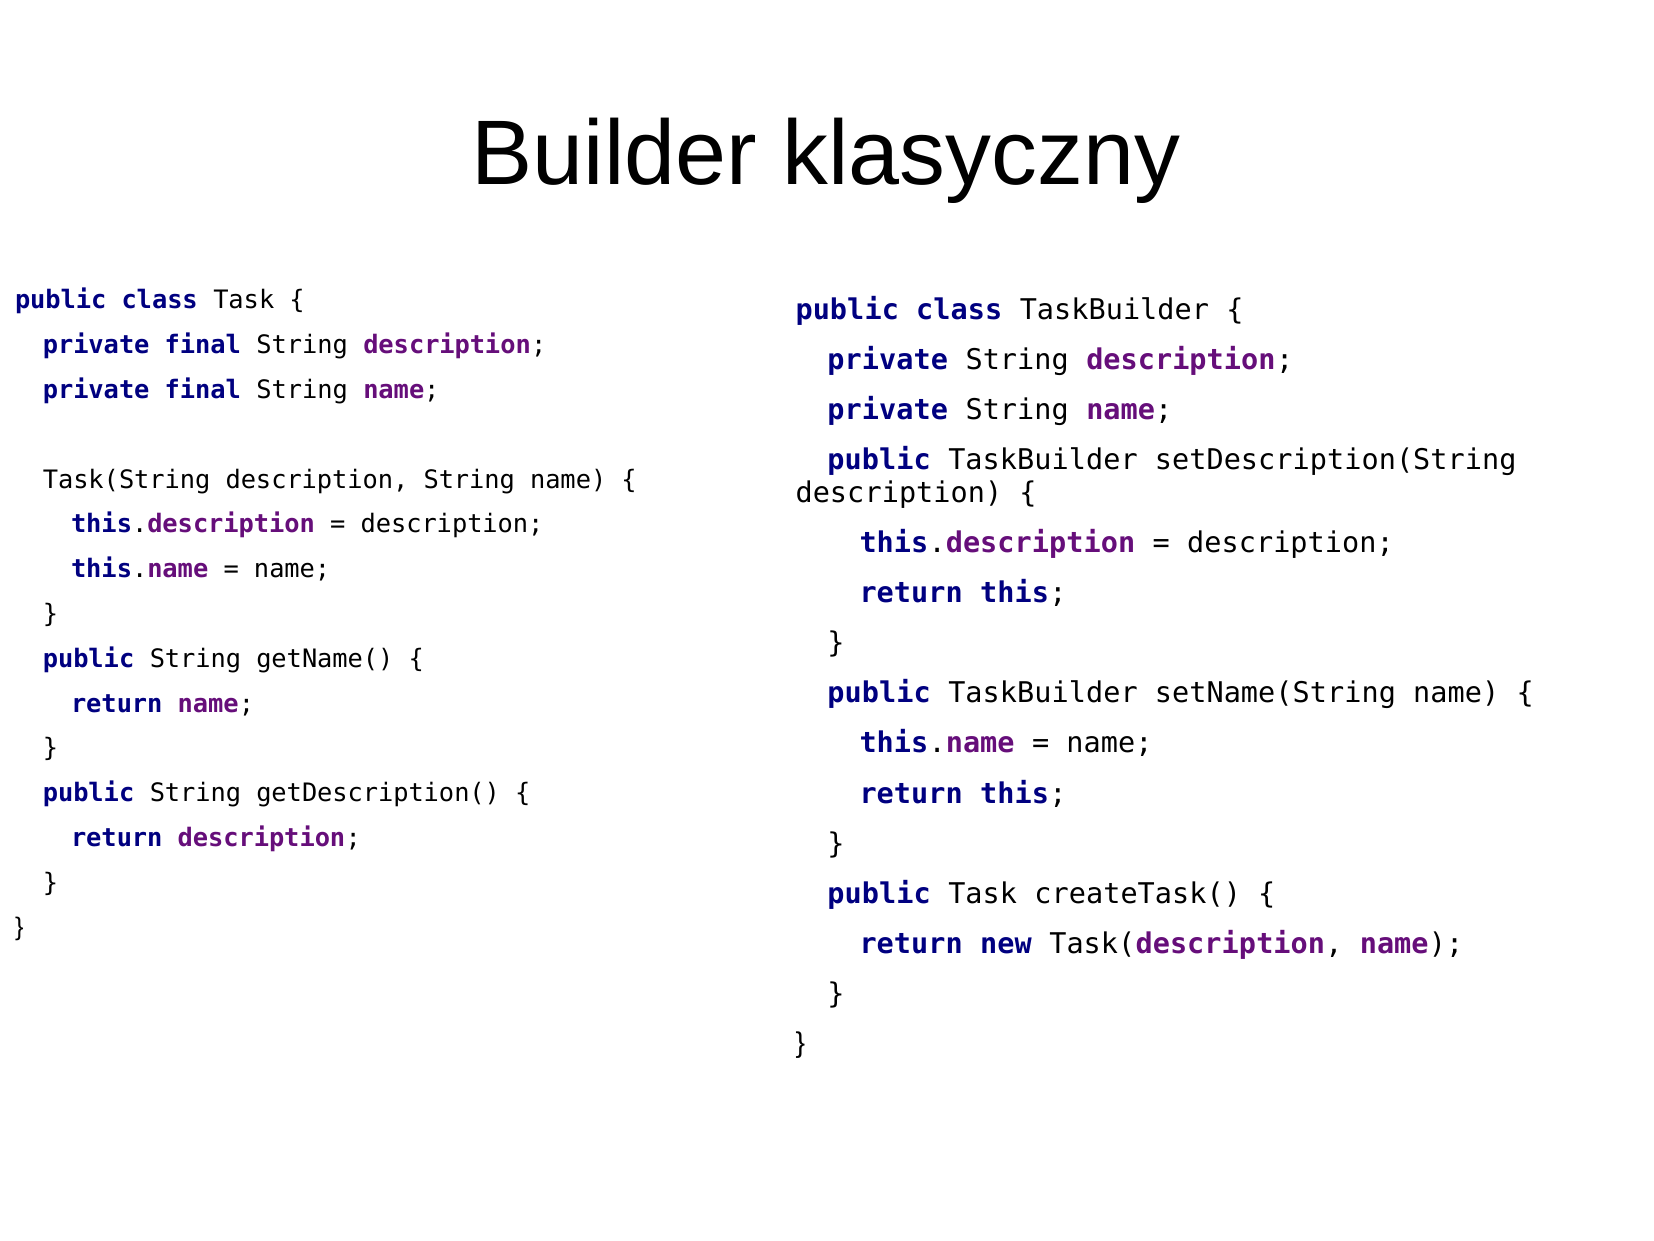

# Builder klasyczny
public class Task {
 private final String description;
 private final String name;
 Task(String description, String name) {
 this.description = description;
 this.name = name;
 }
 public String getName() {
 return name;
 }
 public String getDescription() {
 return description;
 }
}
public class TaskBuilder {
 private String description;
 private String name;
 public TaskBuilder setDescription(String description) {
 this.description = description;
 return this;
 }
 public TaskBuilder setName(String name) {
 this.name = name;
 return this;
 }
 public Task createTask() {
 return new Task(description, name);
 }
}